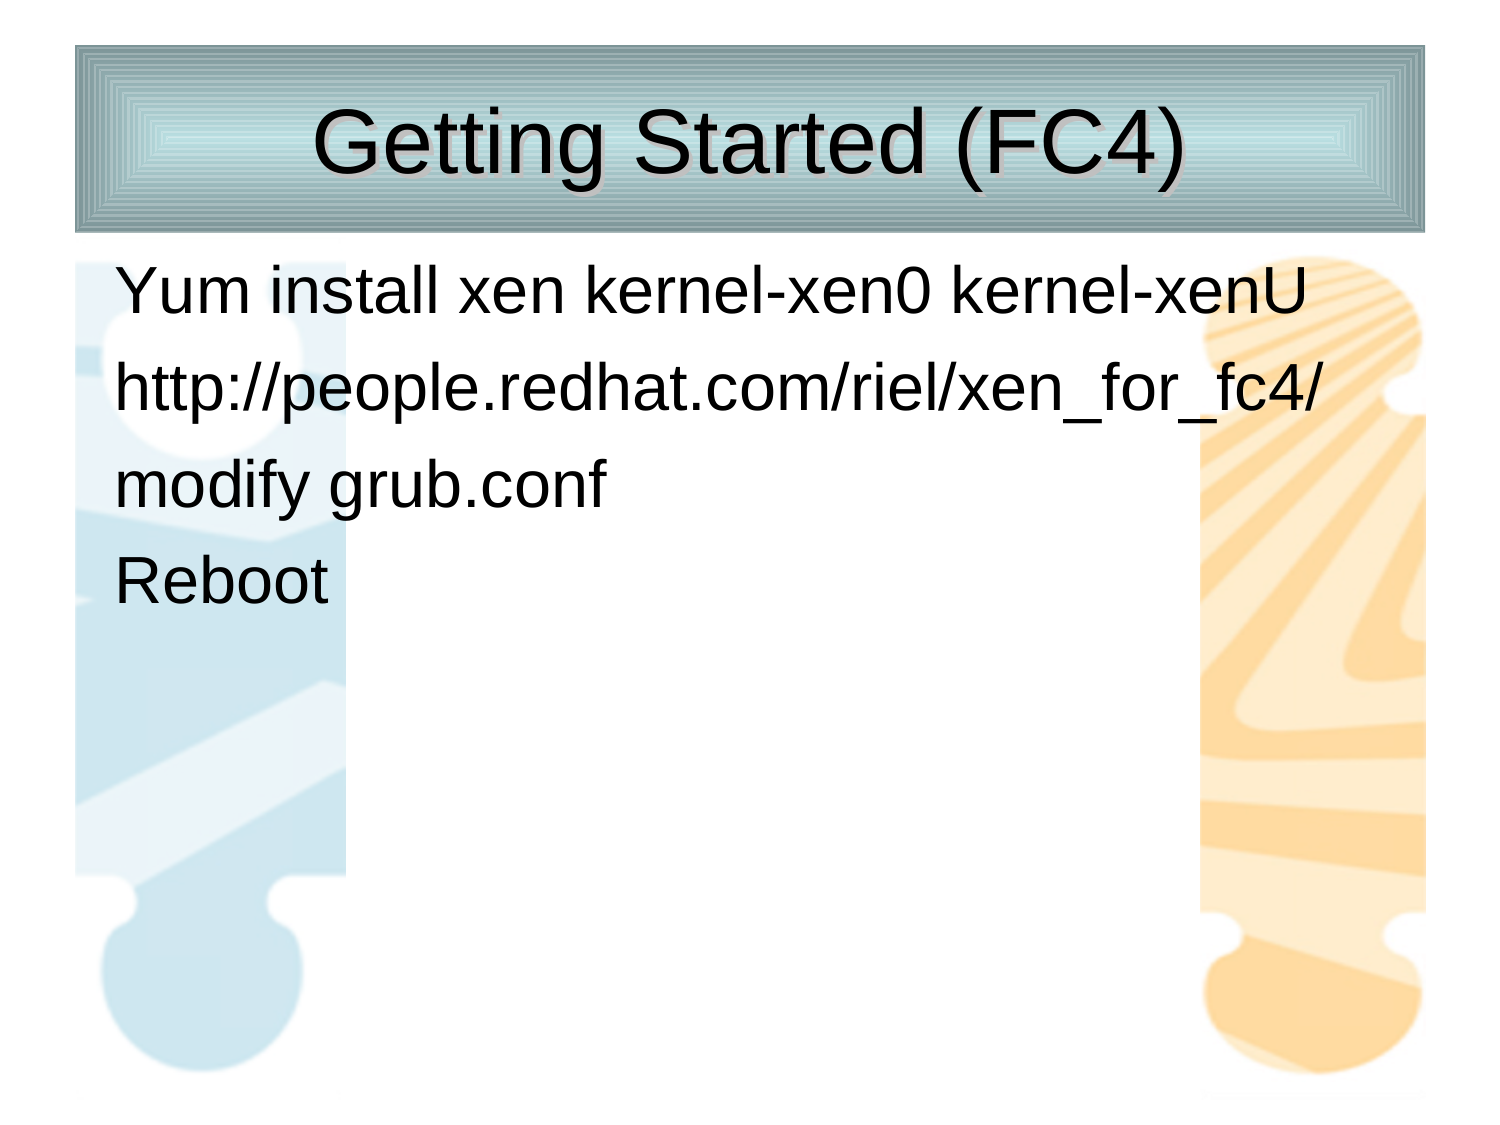

# Getting Started (FC4)
Yum install xen kernel-xen0 kernel-xenU
http://people.redhat.com/riel/xen_for_fc4/
modify grub.conf
Reboot